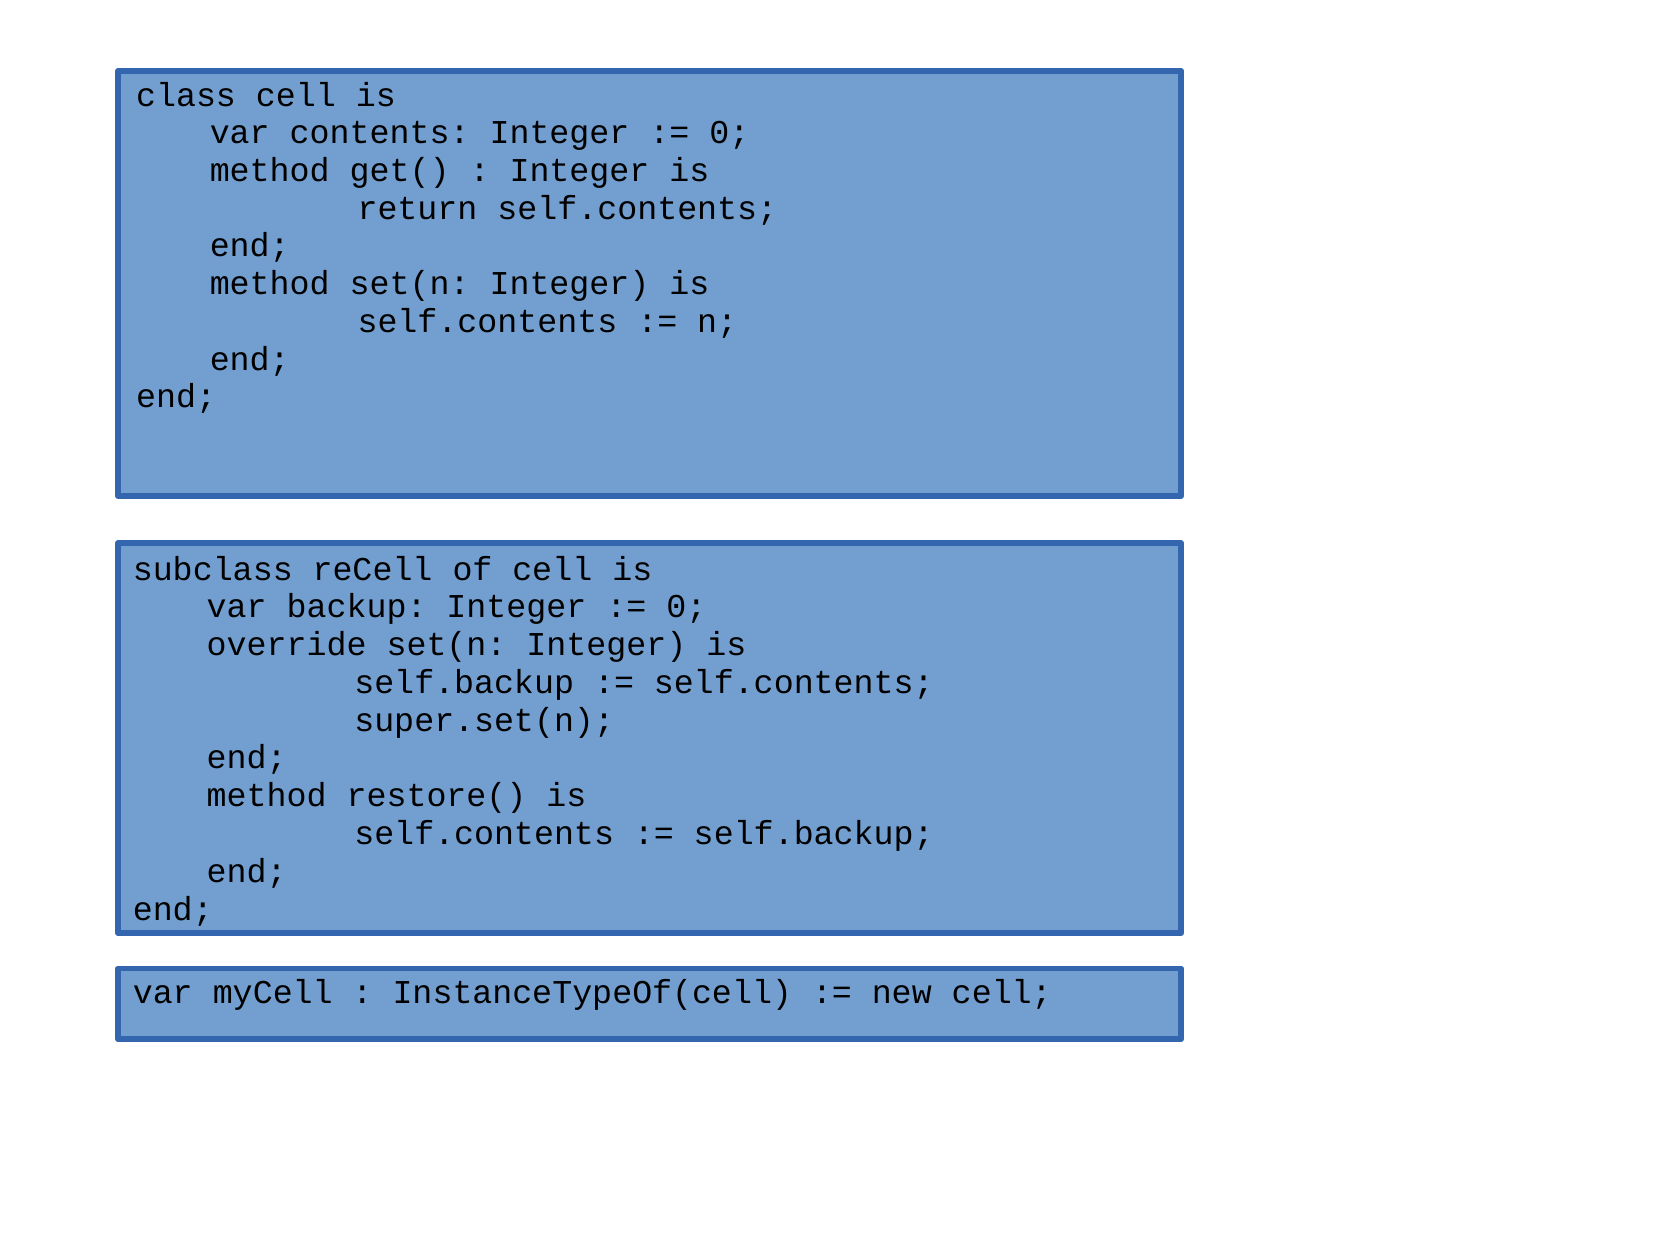

class cell is
	var contents: Integer := 0;
	method get() : Integer is
			return self.contents;
	end;
	method set(n: Integer) is
			self.contents := n;
	end;
end;
subclass reCell of cell is
	var backup: Integer := 0;
	override set(n: Integer) is
			self.backup := self.contents;
			super.set(n);
	end;
	method restore() is
			self.contents := self.backup;
	end;
end;
var myCell : InstanceTypeOf(cell) := new cell;